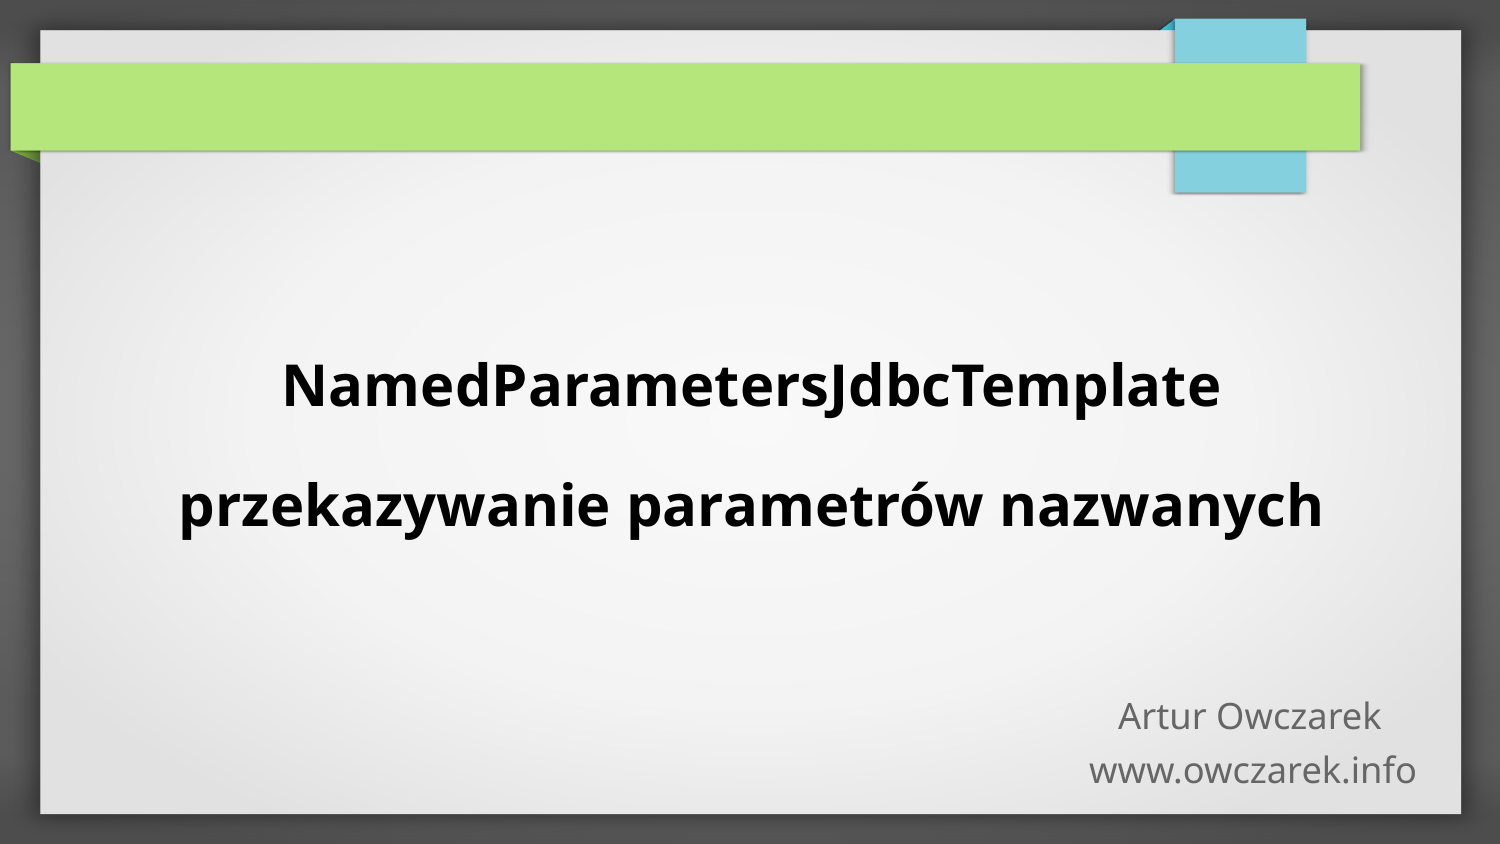

# NamedParametersJdbcTemplate przekazywanie parametrów nazwanych
Artur Owczarek
www.owczarek.info